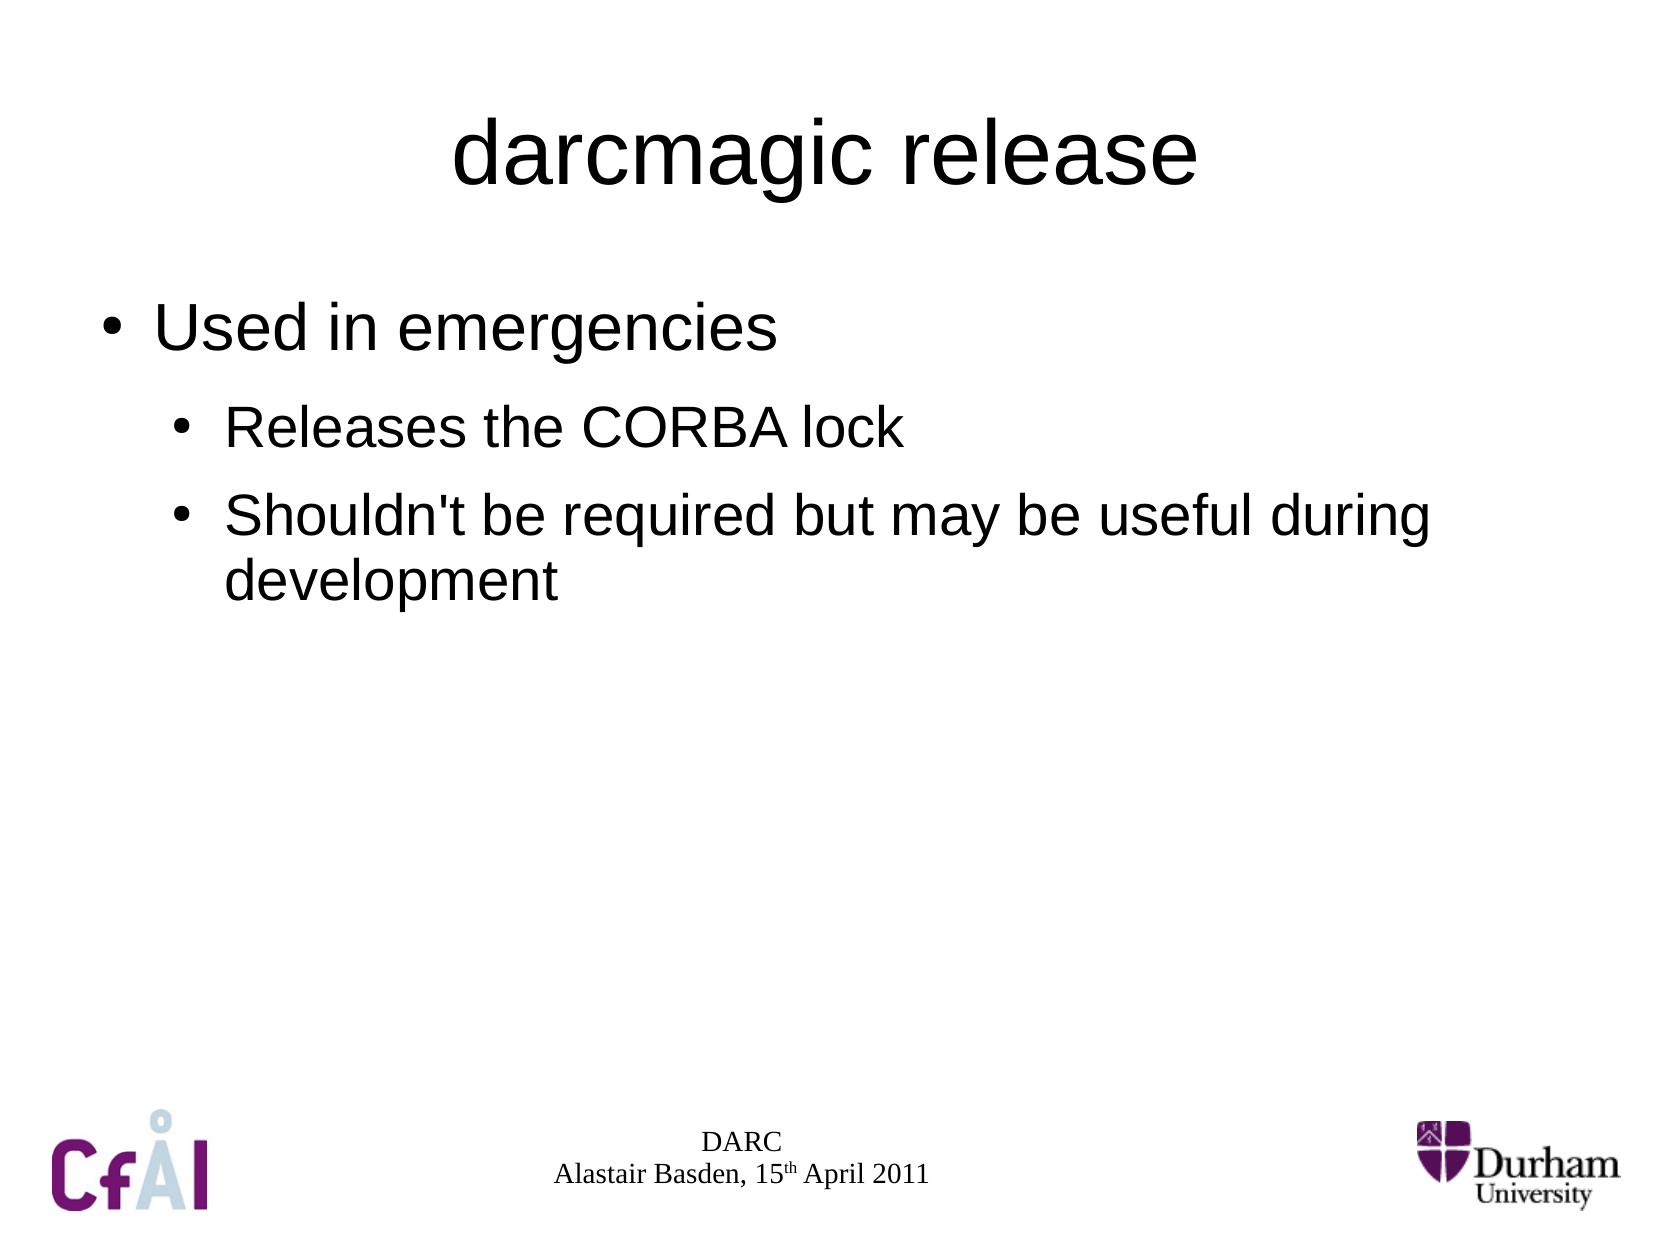

# darcmagic release
Used in emergencies
Releases the CORBA lock
Shouldn't be required but may be useful during development